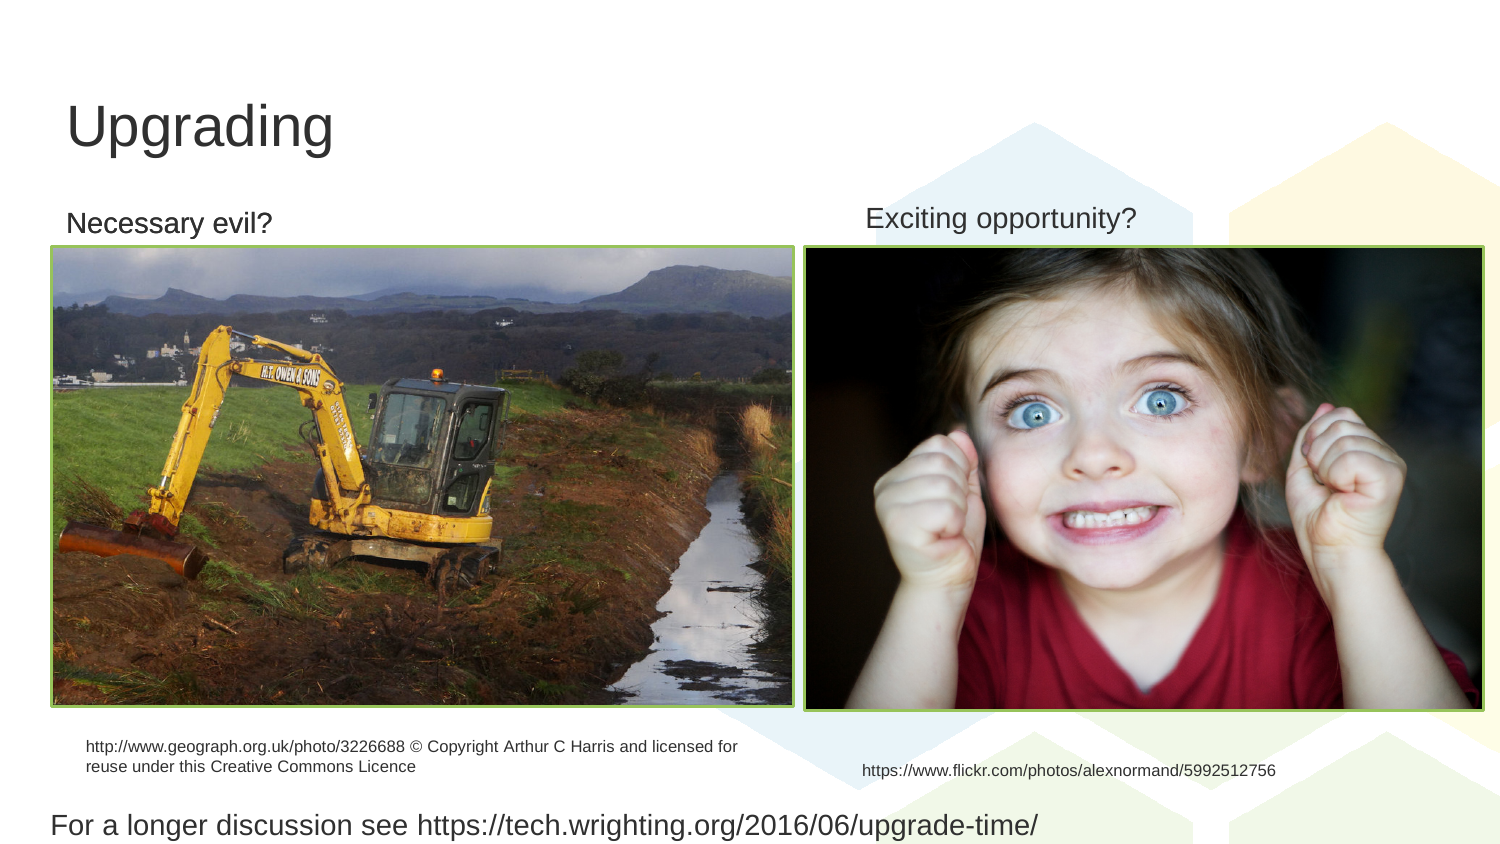

# Upgrading
Exciting opportunity?
Necessary evil?
Necessary evil?
http://www.geograph.org.uk/photo/3226688 © Copyright Arthur C Harris and licensed for reuse under this Creative Commons Licence
https://www.flickr.com/photos/alexnormand/5992512756
For a longer discussion see https://tech.wrighting.org/2016/06/upgrade-time/